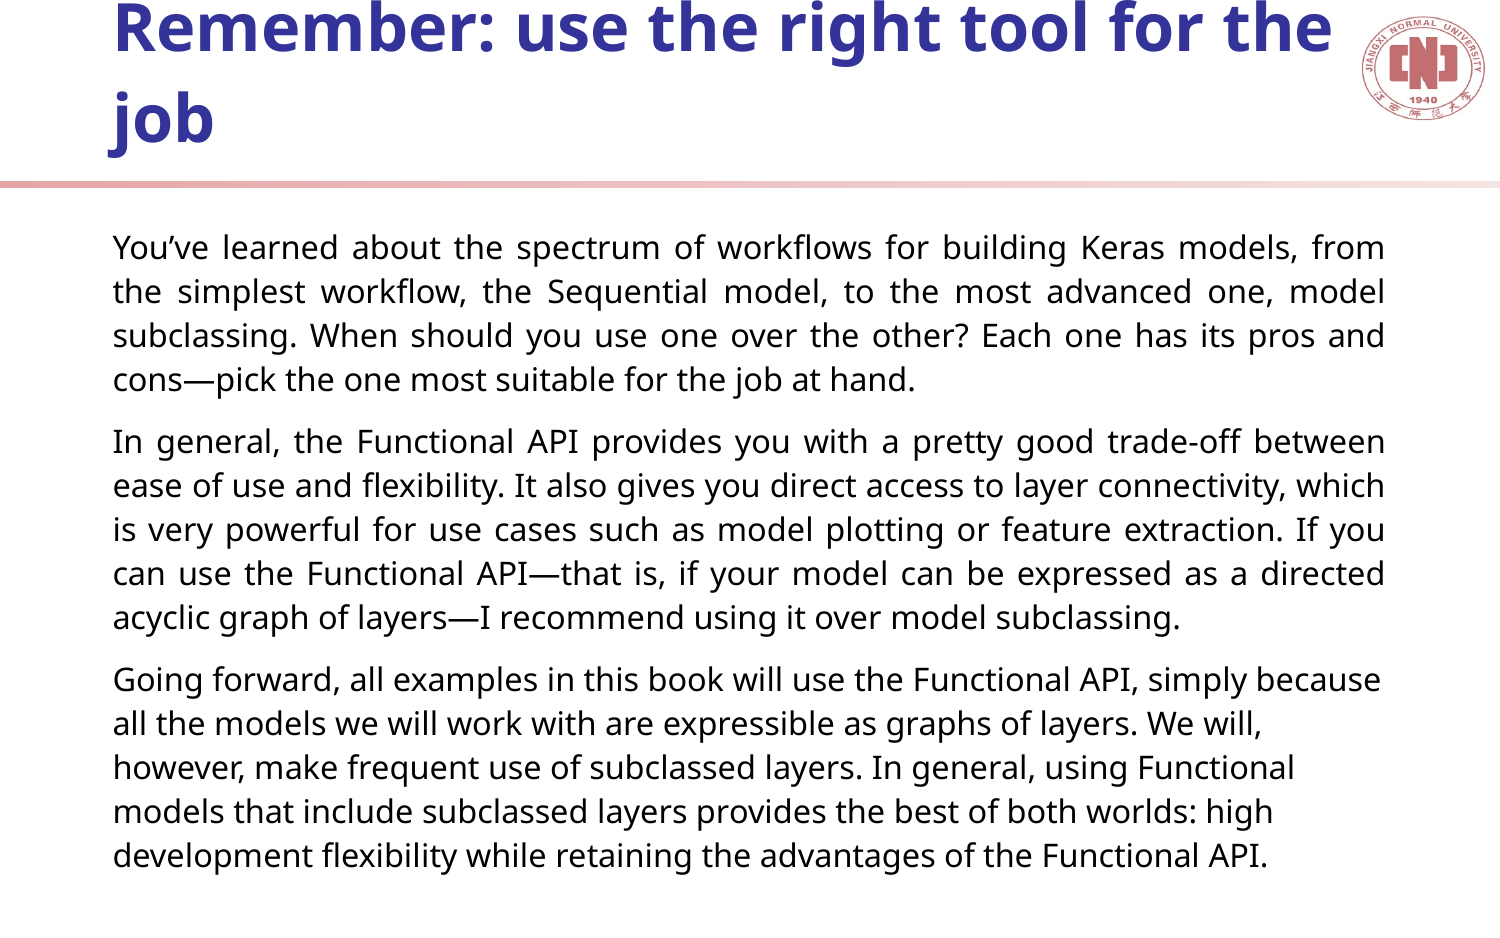

# Remember: use the right tool for the job
You’ve learned about the spectrum of workflows for building Keras models, from the simplest workflow, the Sequential model, to the most advanced one, model subclassing. When should you use one over the other? Each one has its pros and cons—pick the one most suitable for the job at hand.
In general, the Functional API provides you with a pretty good trade-off between ease of use and flexibility. It also gives you direct access to layer connectivity, which is very powerful for use cases such as model plotting or feature extraction. If you can use the Functional API—that is, if your model can be expressed as a directed acyclic graph of layers—I recommend using it over model subclassing.
Going forward, all examples in this book will use the Functional API, simply because all the models we will work with are expressible as graphs of layers. We will, however, make frequent use of subclassed layers. In general, using Functional models that include subclassed layers provides the best of both worlds: high development flexibility while retaining the advantages of the Functional API.